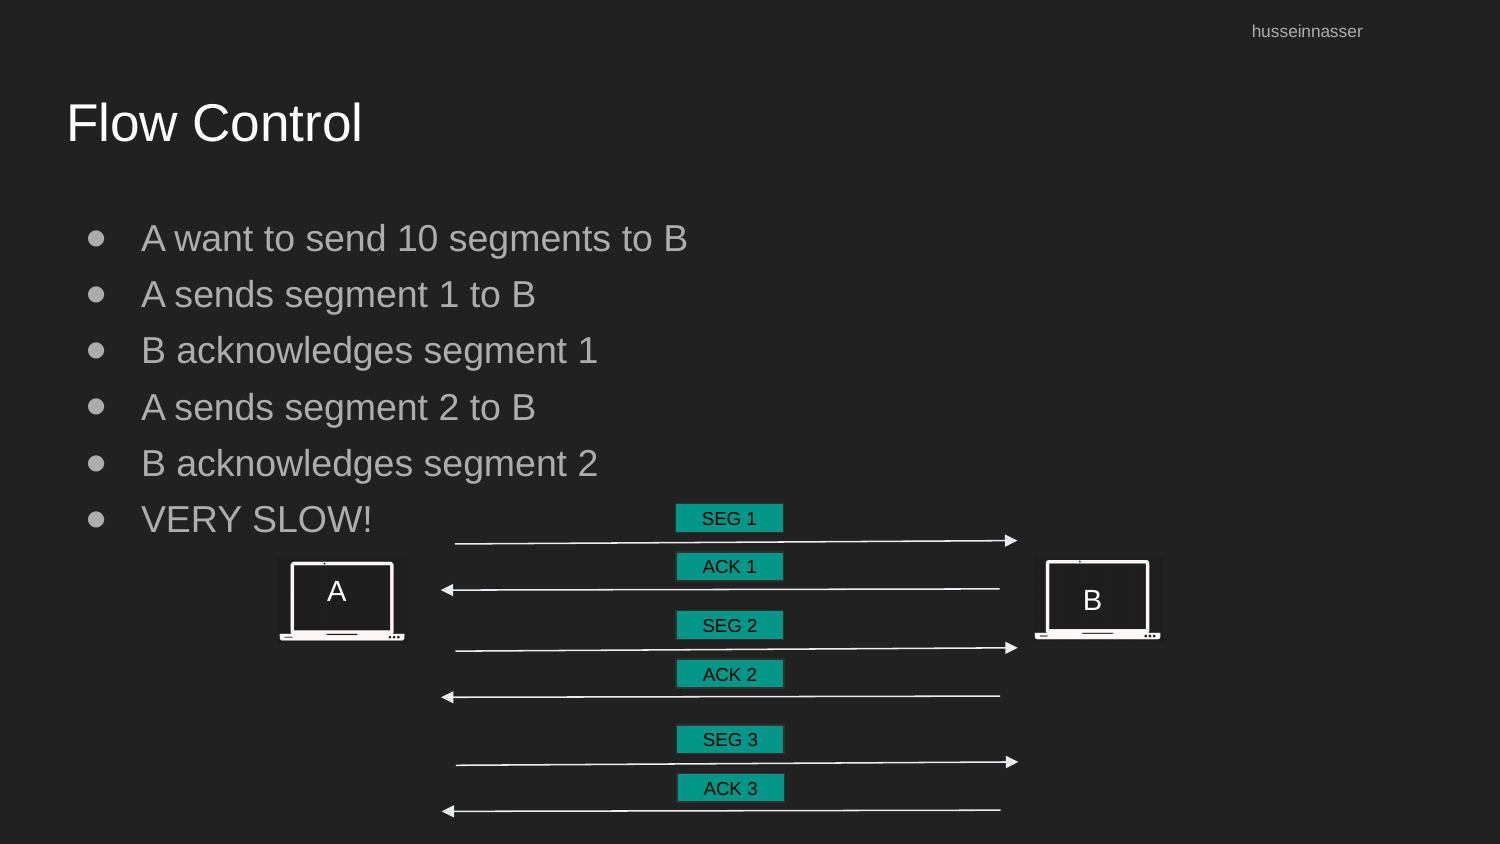

husseinnasser
# Flow Control
A want to send 10 segments to B
A sends segment 1 to B
B acknowledges segment 1
A sends segment 2 to B
B acknowledges segment 2
VERY SLOW!
SEG 1
ACK 1
B
A
SEG 2
ACK 2
SEG 3
ACK 3